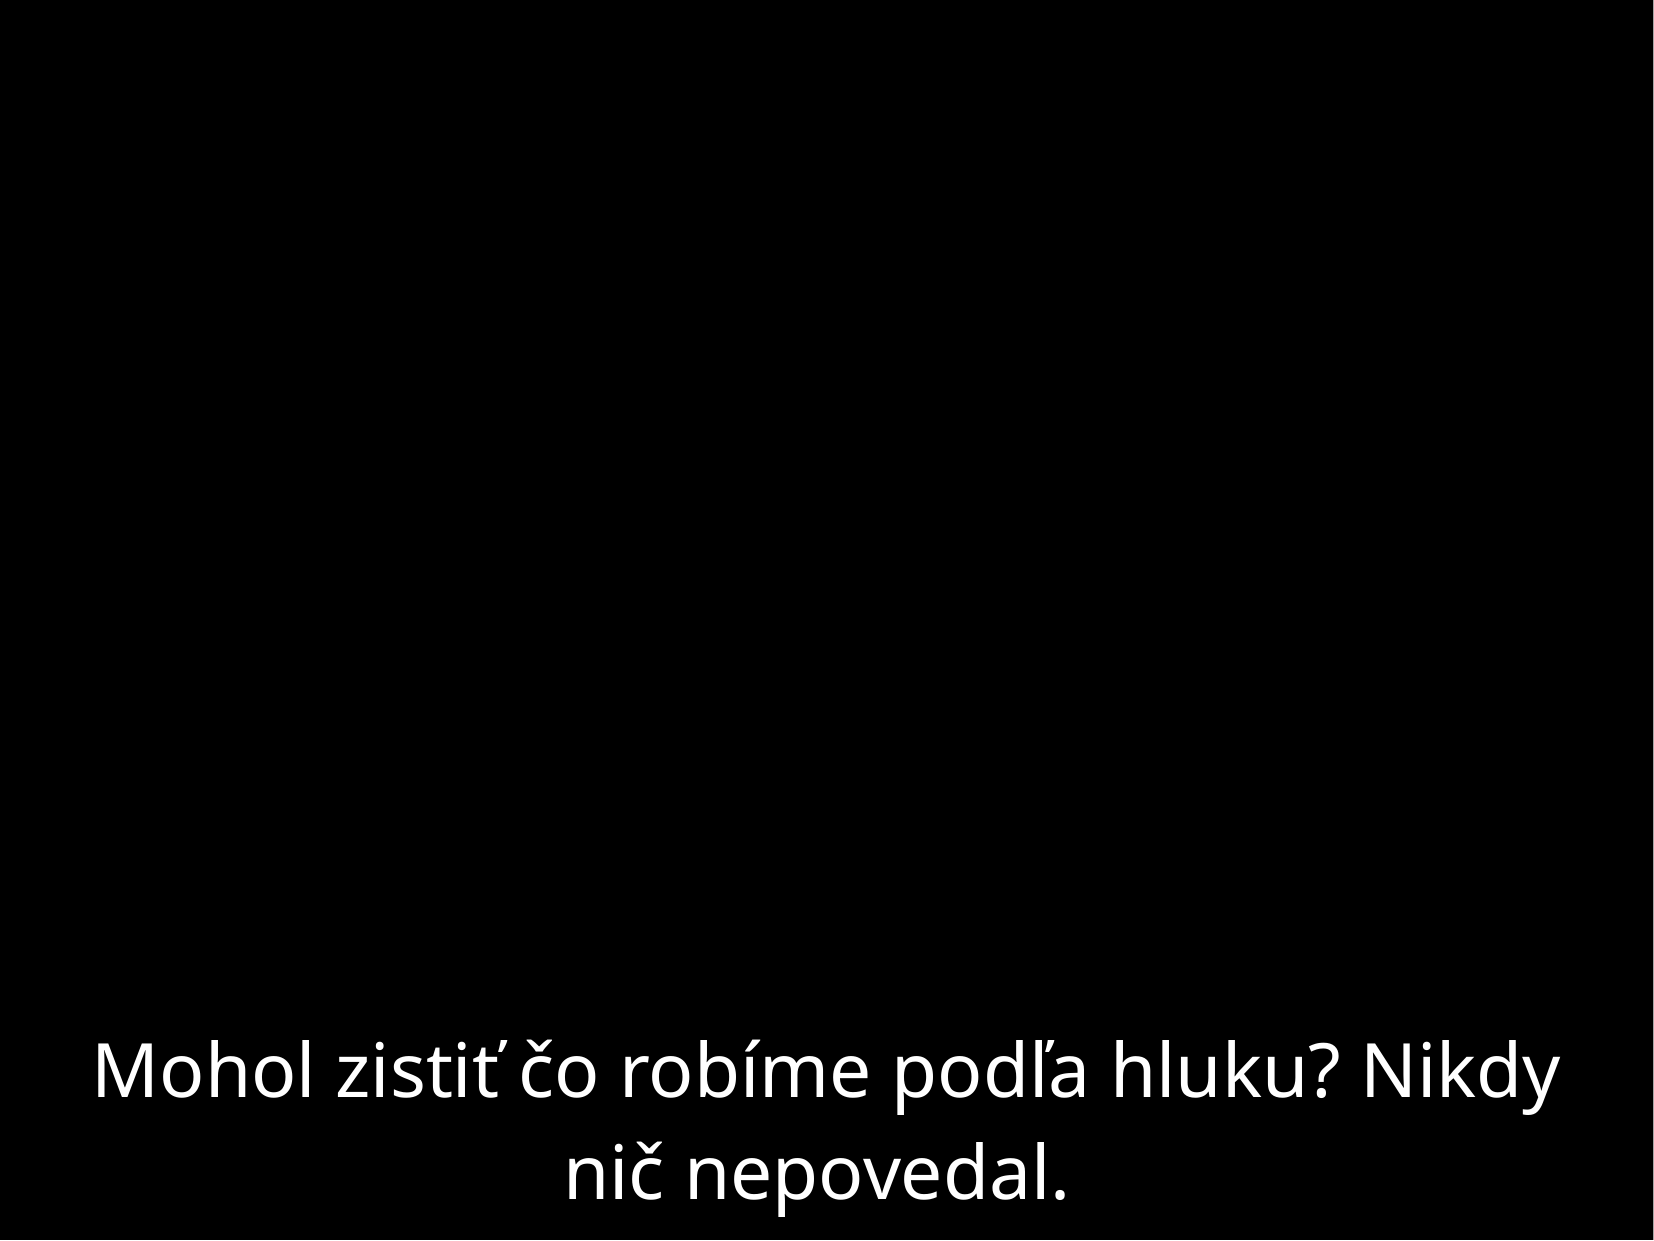

# Mohol zistiť čo robíme podľa hluku? Nikdy nič nepovedal.